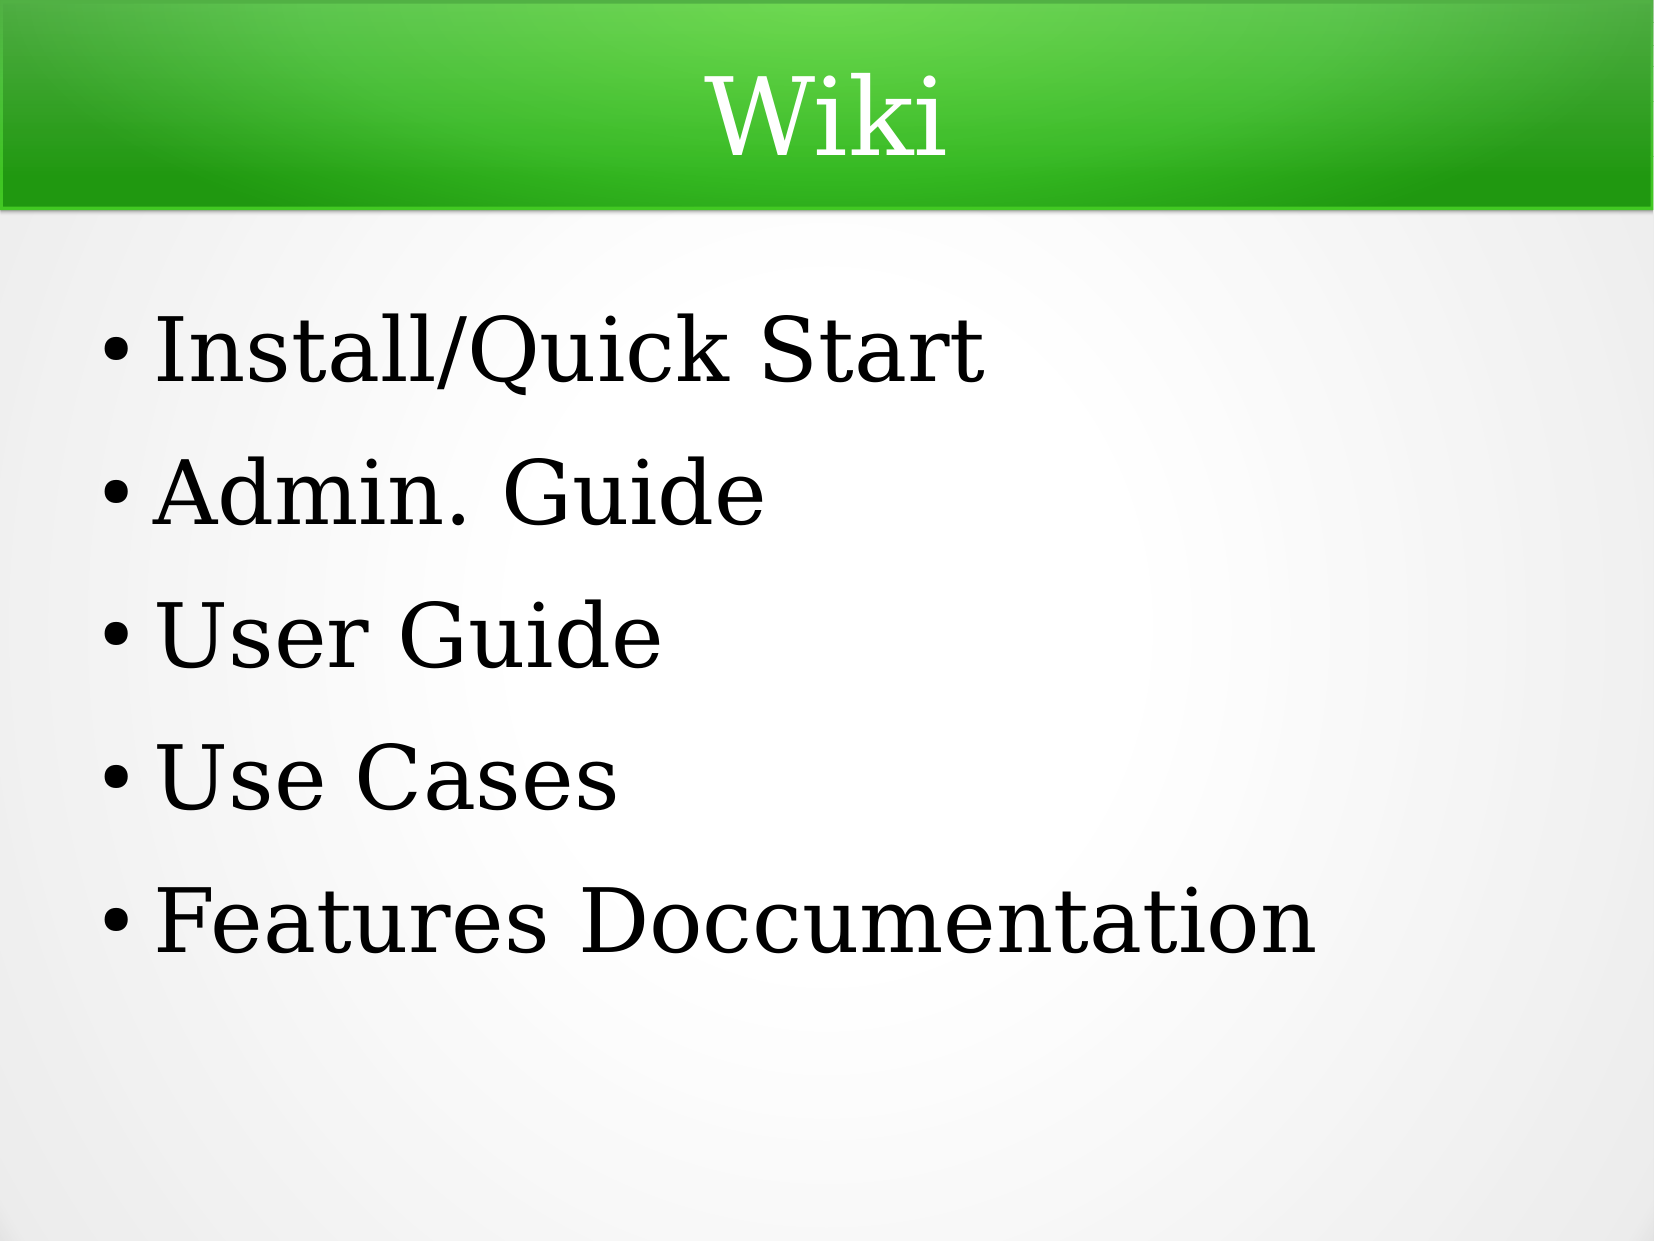

# Wiki
Install/Quick Start
Admin. Guide
User Guide
Use Cases
Features Doccumentation